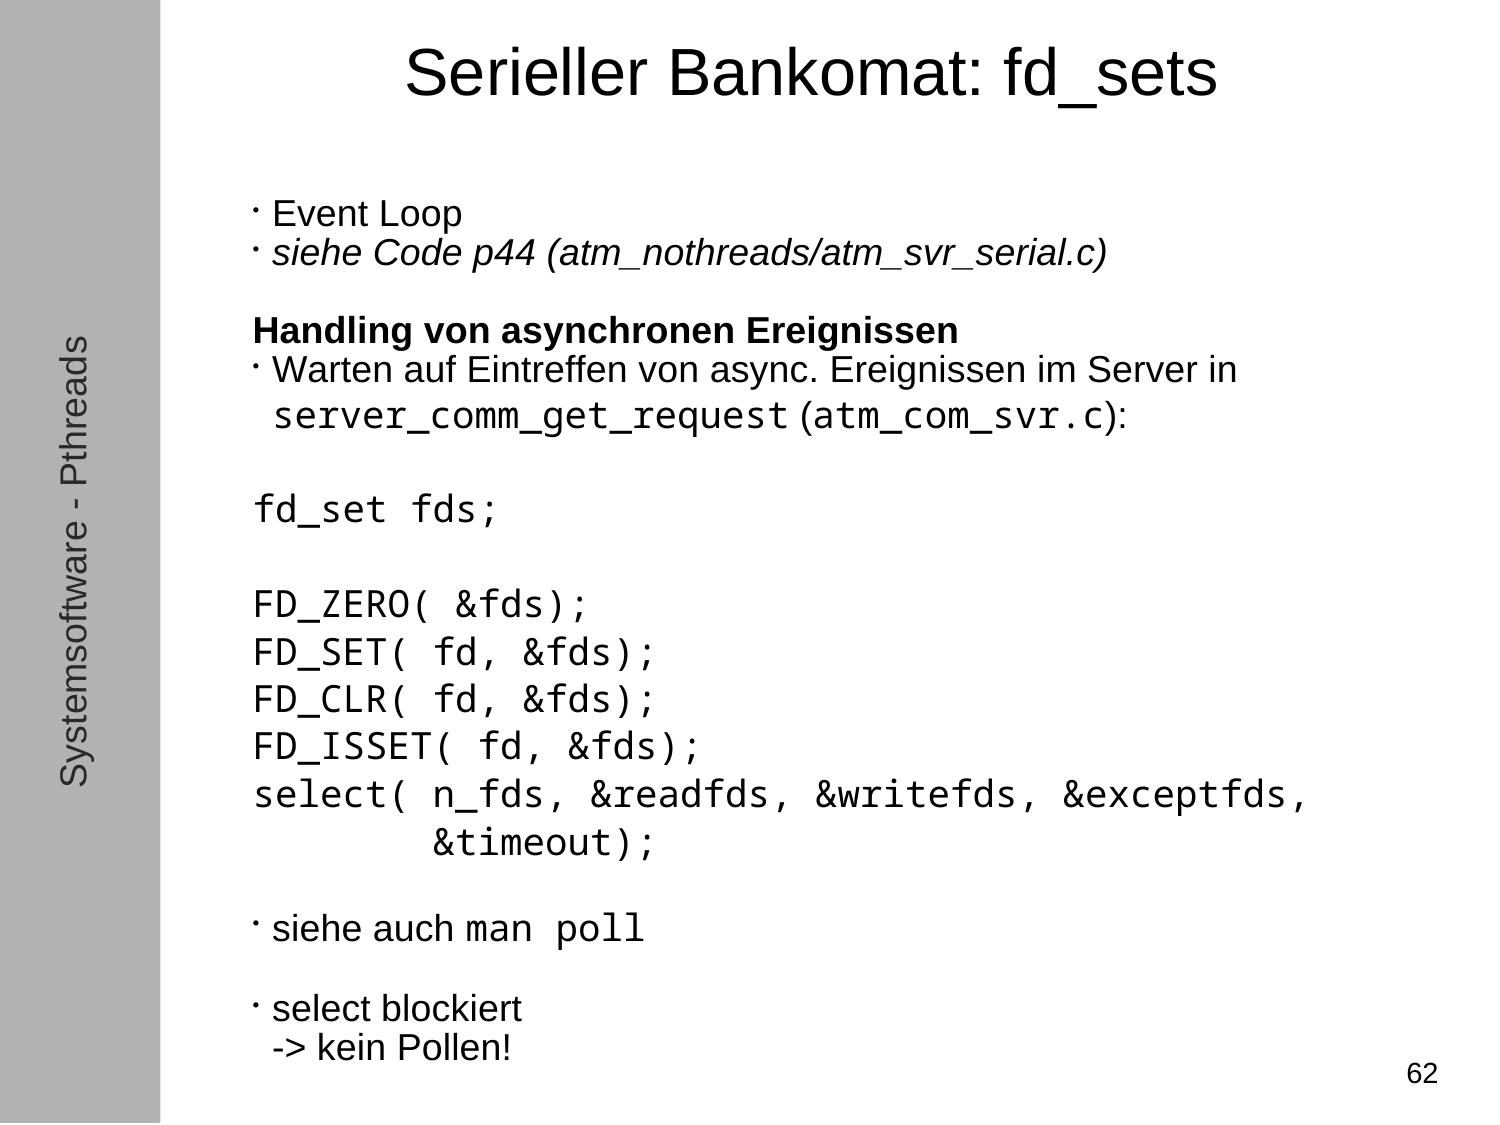

Serieller Bankomat: fd_sets
Event Loop
siehe Code p44 (atm_nothreads/atm_svr_serial.c)
Handling von asynchronen Ereignissen
Warten auf Eintreffen von async. Ereignissen im Server in server_comm_get_request (atm_com_svr.c):
fd_set fds;
FD_ZERO( &fds);
FD_SET( fd, &fds);
FD_CLR( fd, &fds);
FD_ISSET( fd, &fds);
select( n_fds, &readfds, &writefds, &exceptfds,
 &timeout);
siehe auch man poll
select blockiert
-> kein Pollen!
Systemsoftware - Pthreads